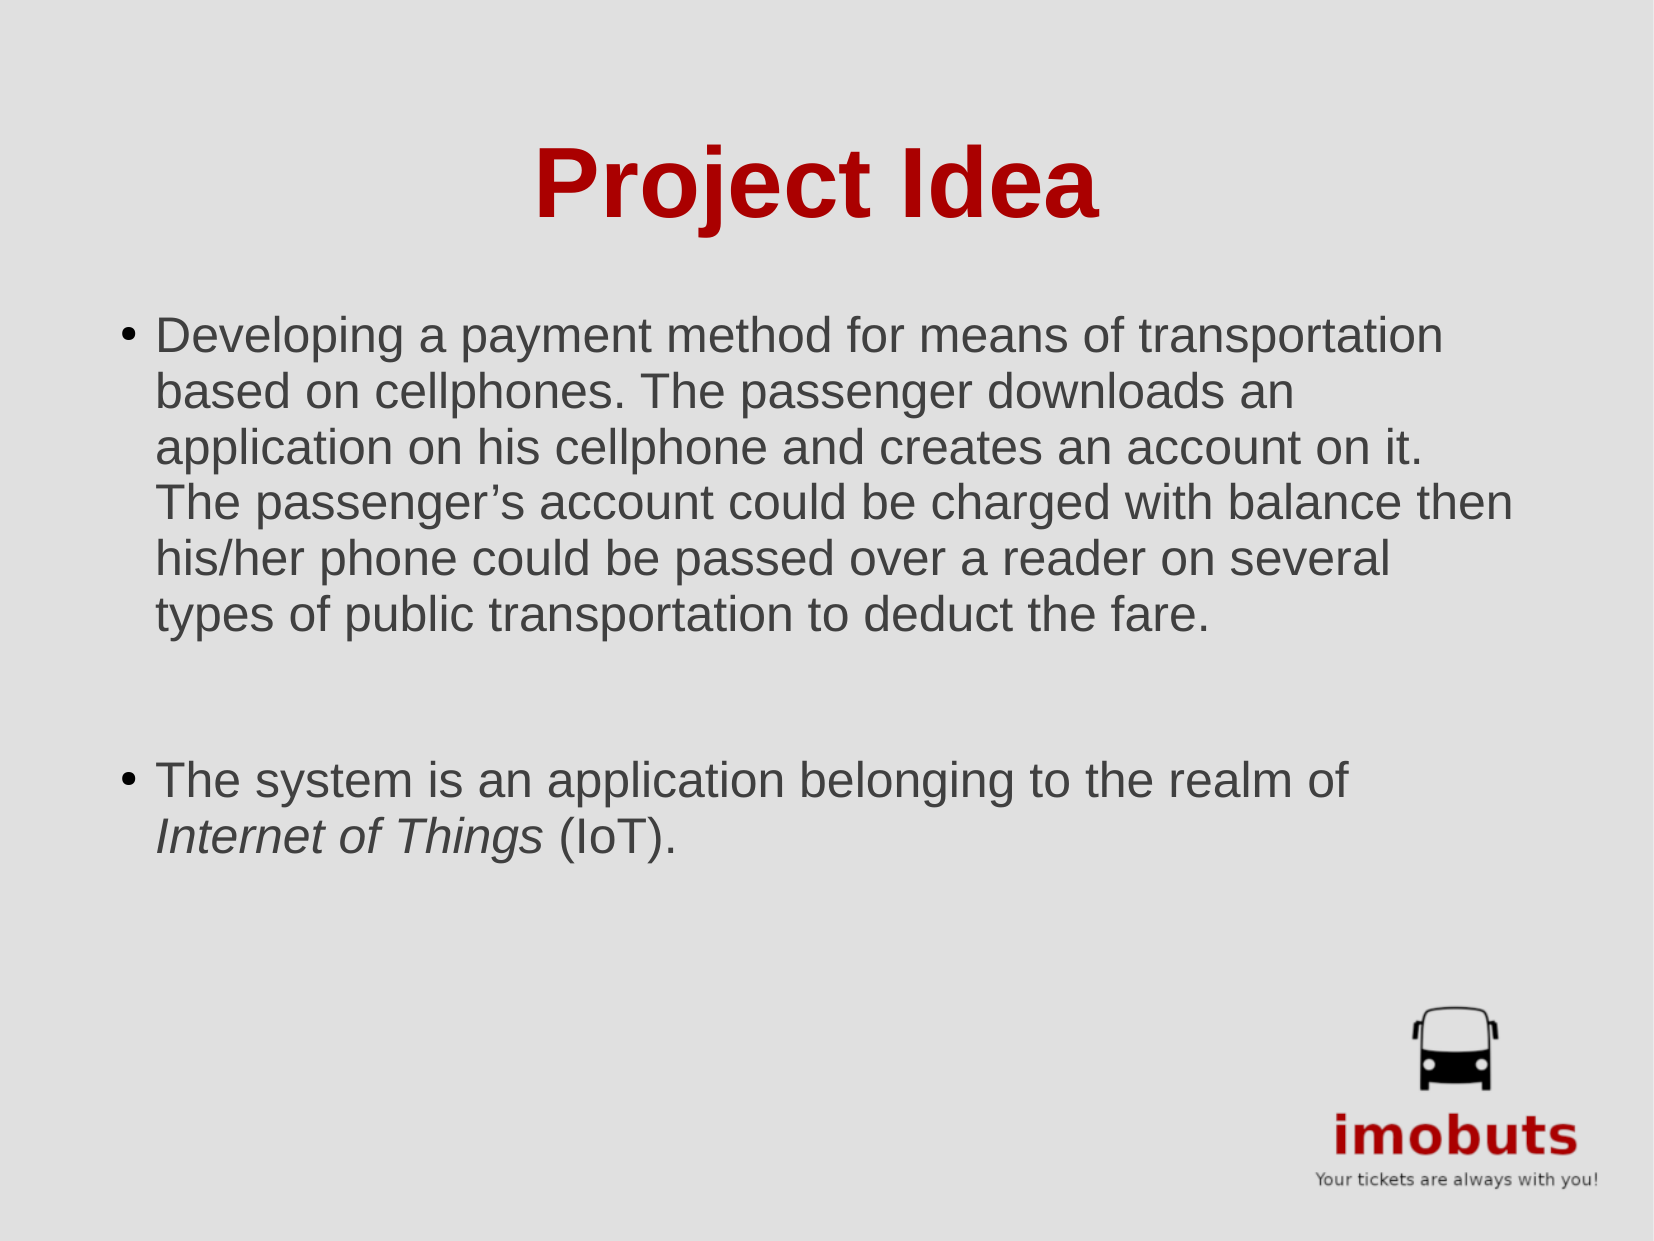

Project Idea
Developing a payment method for means of transportation based on cellphones. The passenger downloads an application on his cellphone and creates an account on it. The passenger’s account could be charged with balance then his/her phone could be passed over a reader on several types of public transportation to deduct the fare.
The system is an application belonging to the realm of Internet of Things (IoT).